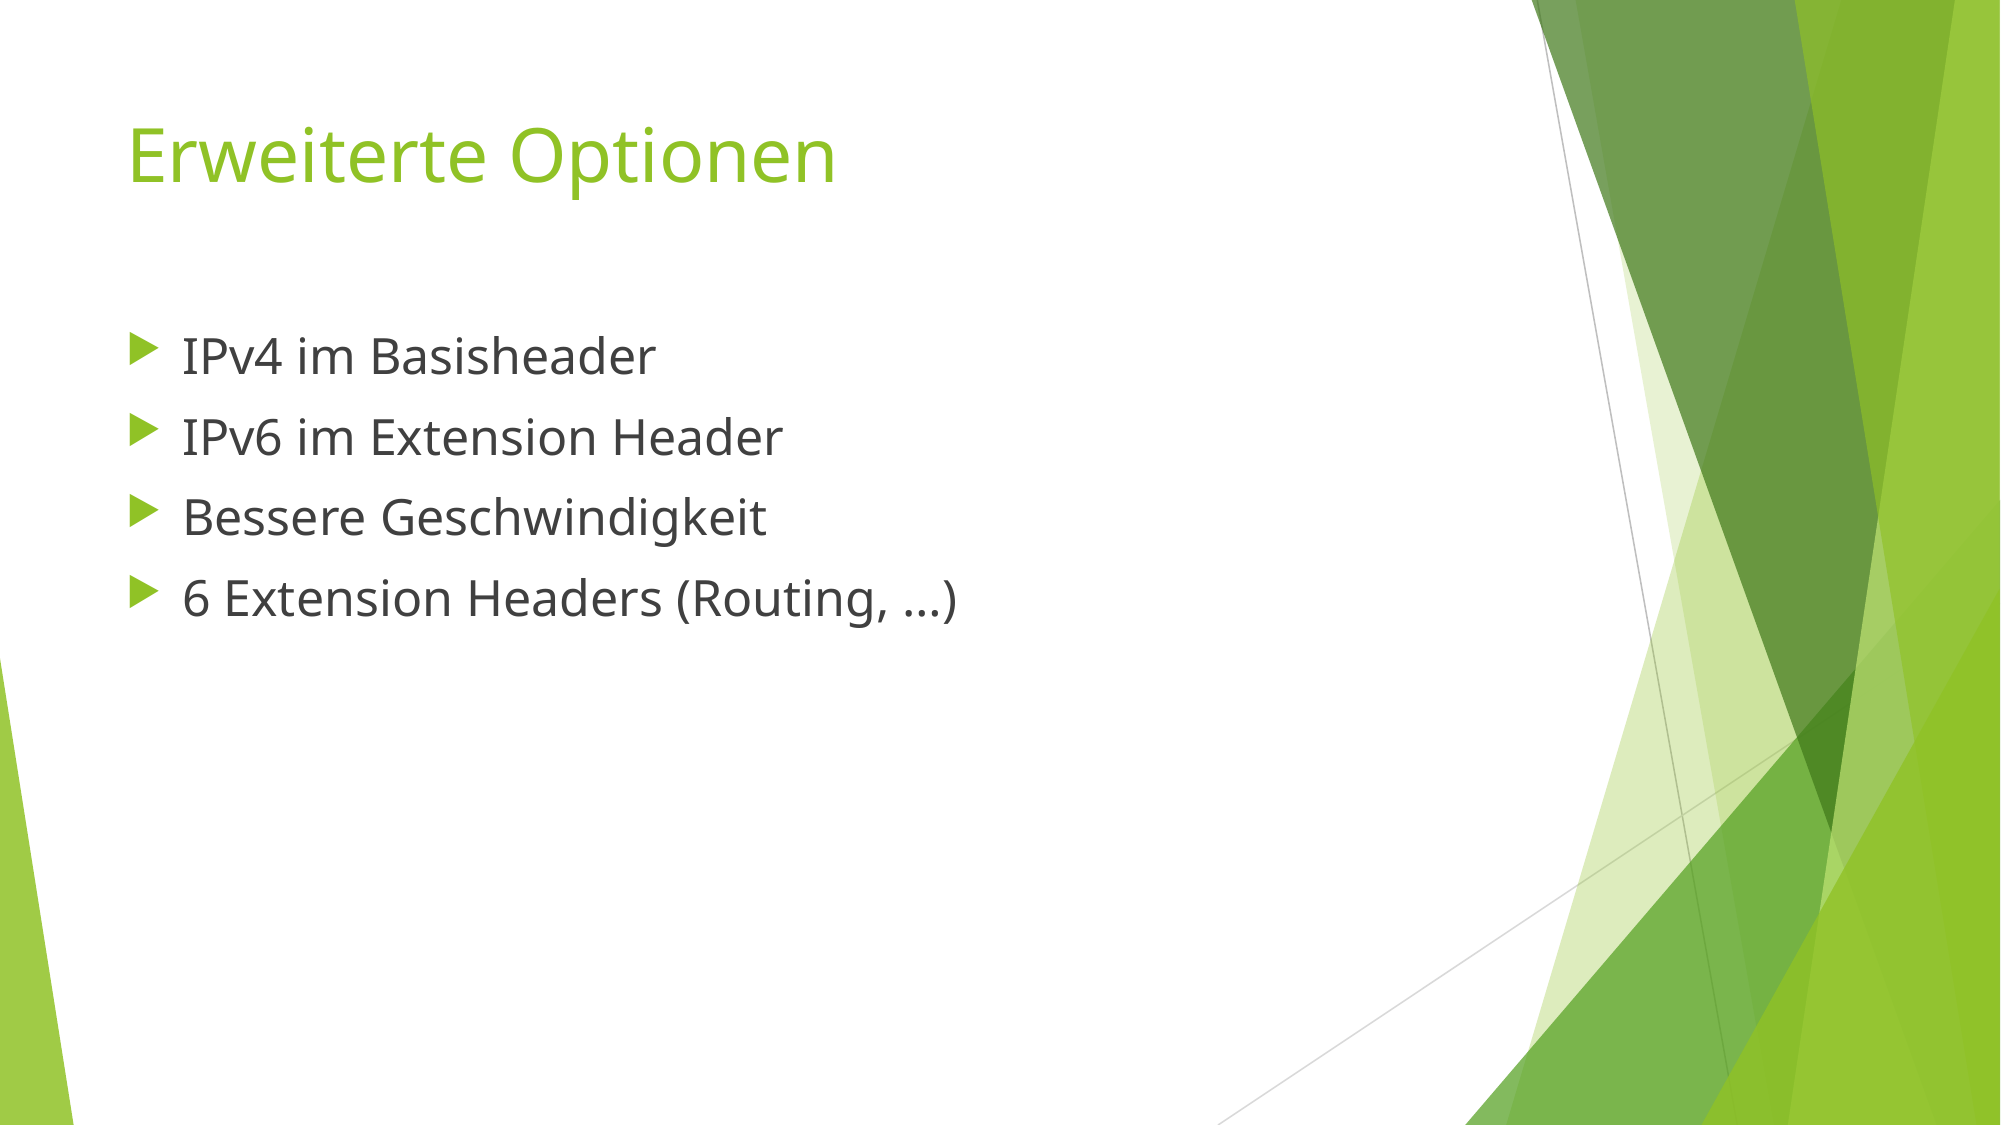

# Erweiterte Optionen
IPv4 im Basisheader
IPv6 im Extension Header
Bessere Geschwindigkeit
6 Extension Headers (Routing, …)